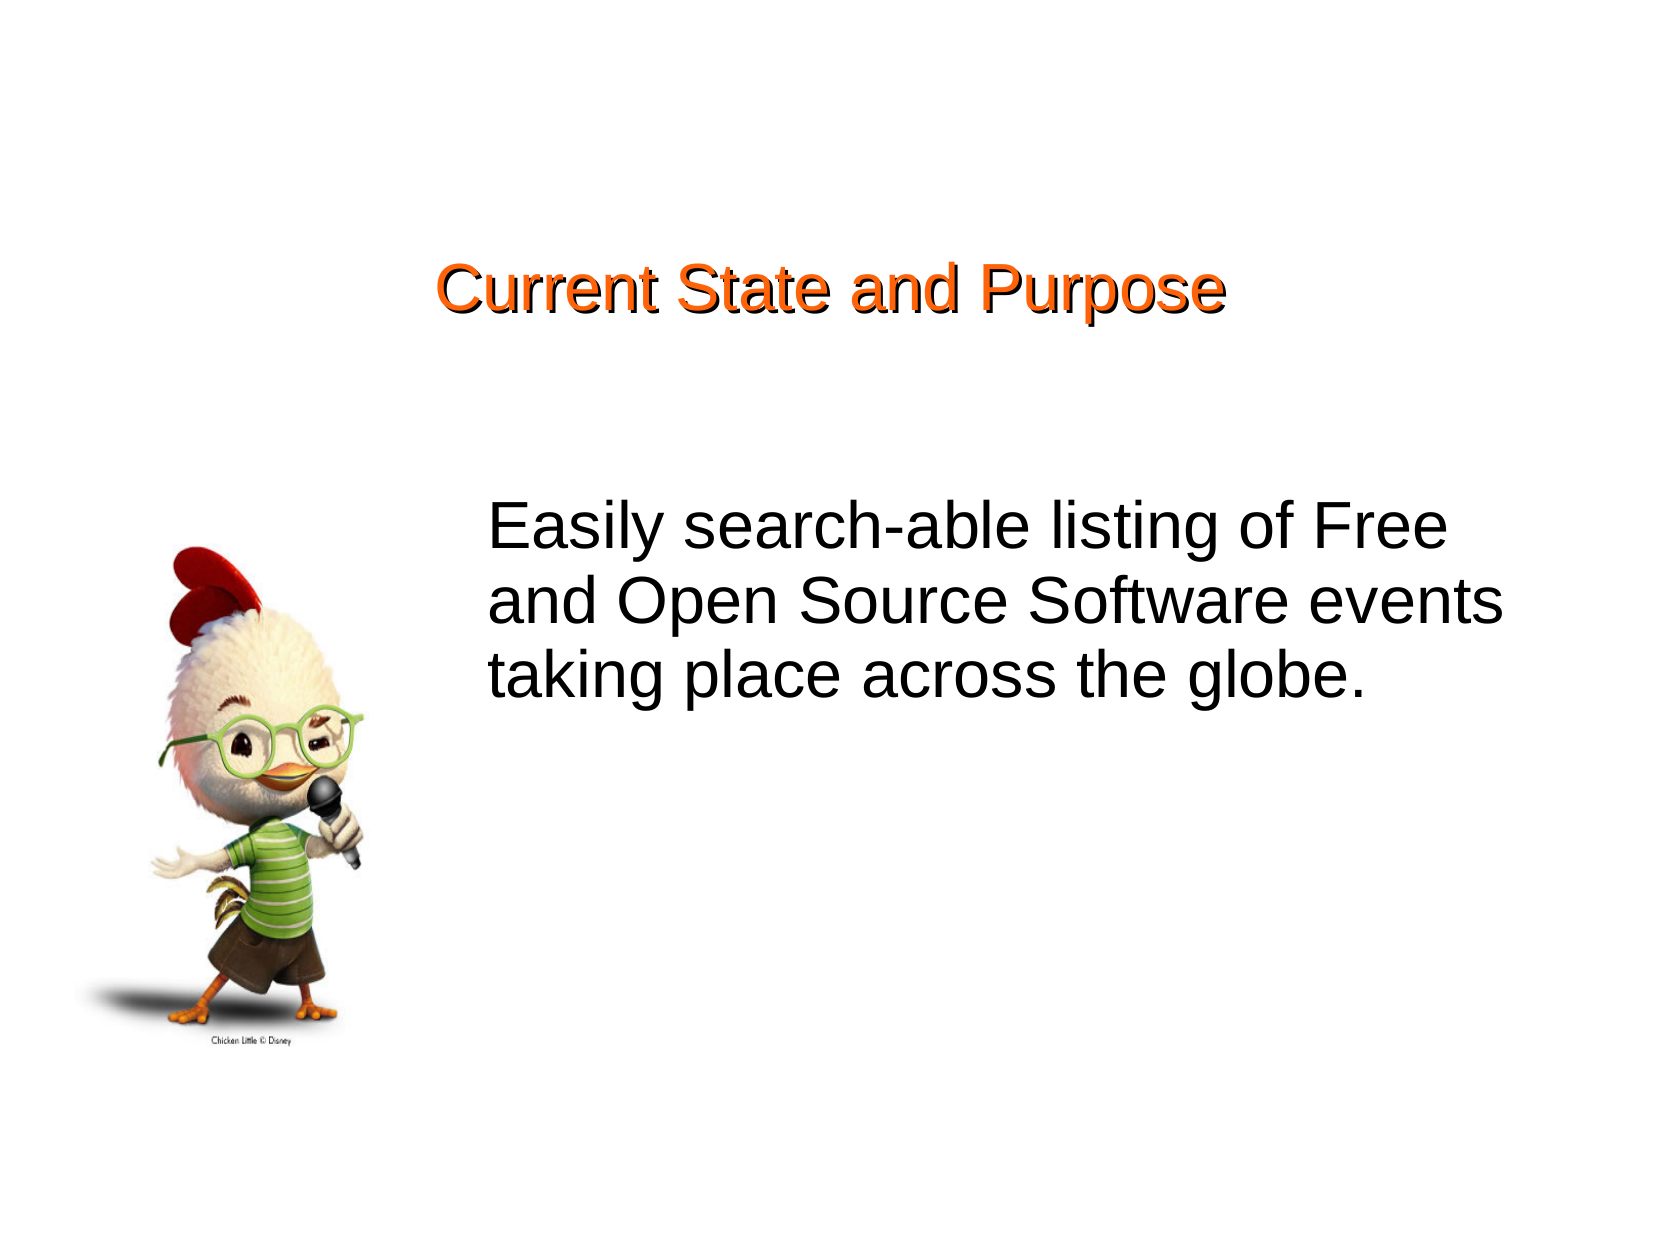

# Current State and Purpose
Easily search-able listing of Free and Open Source Software events taking place across the globe.